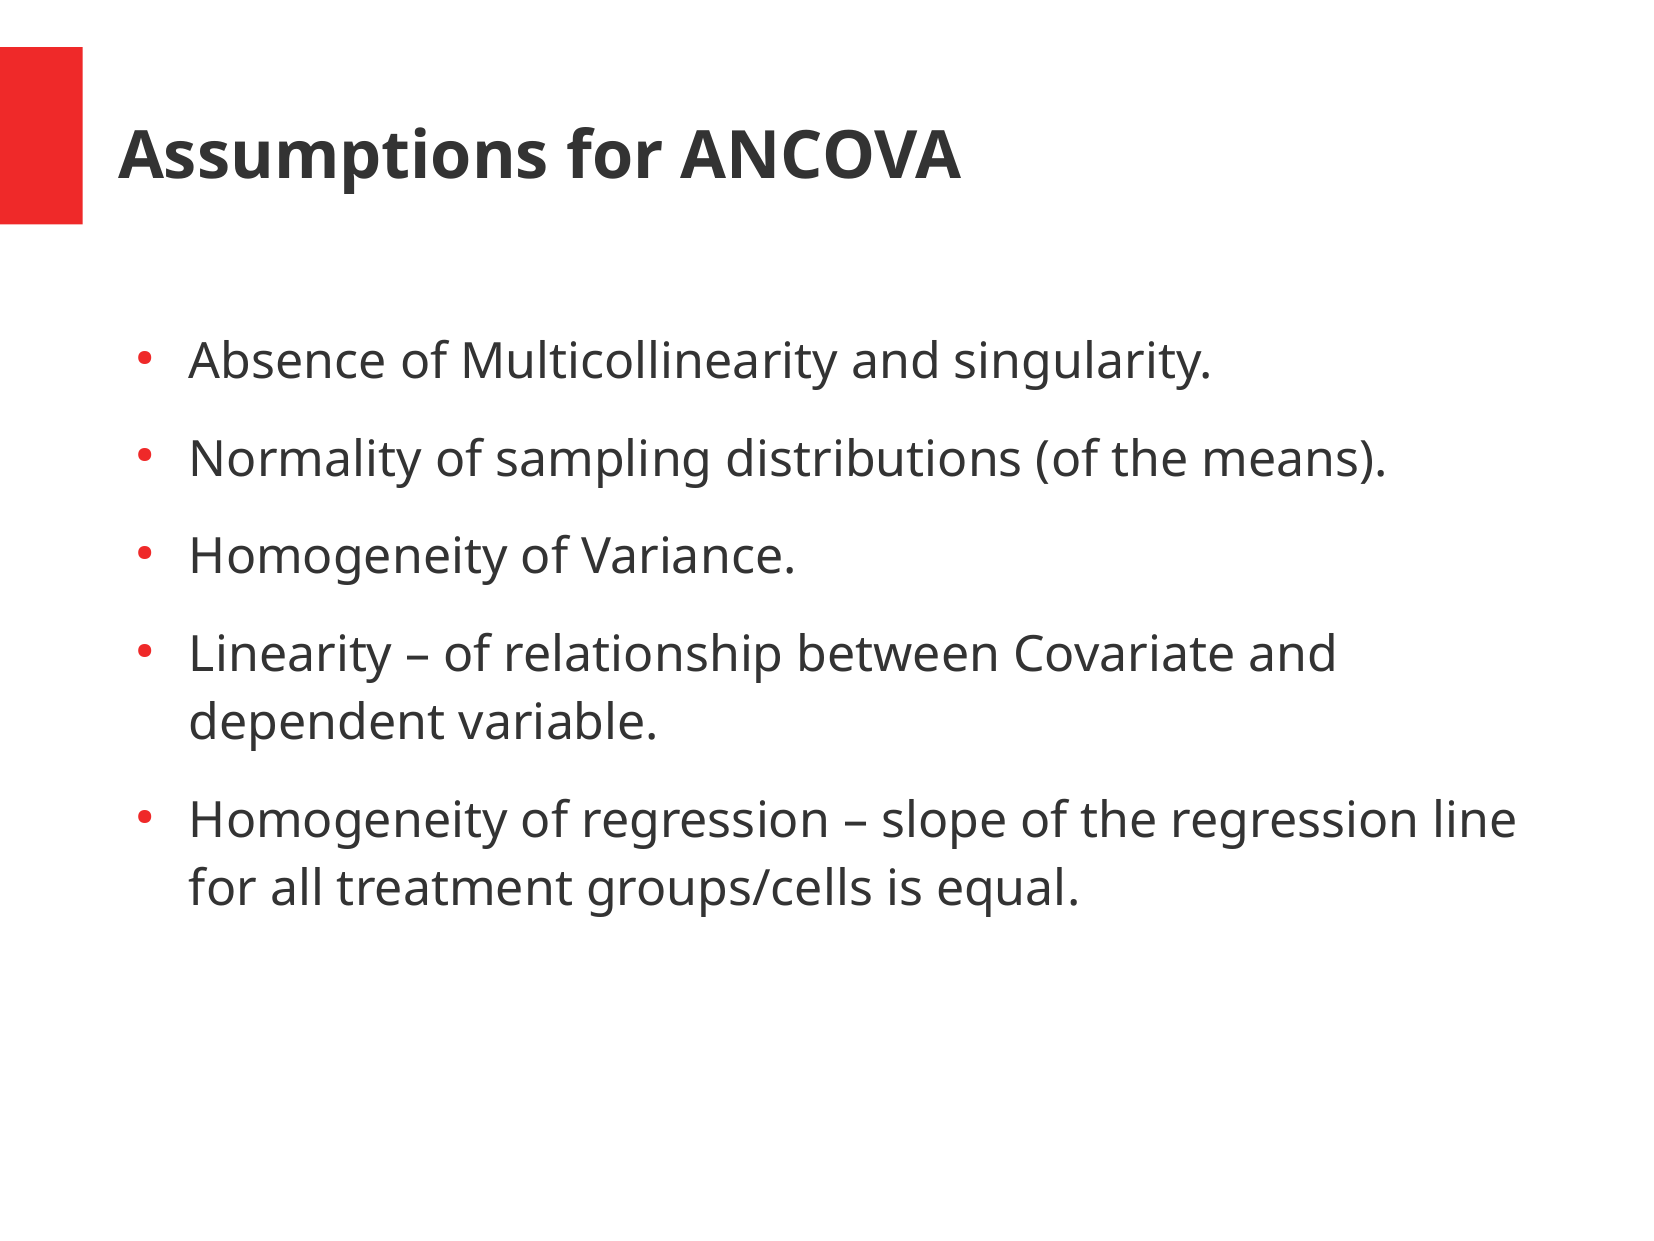

# Assumptions for ANCOVA
Absence of Multicollinearity and singularity.
Normality of sampling distributions (of the means).
Homogeneity of Variance.
Linearity – of relationship between Covariate and dependent variable.
Homogeneity of regression – slope of the regression line for all treatment groups/cells is equal.